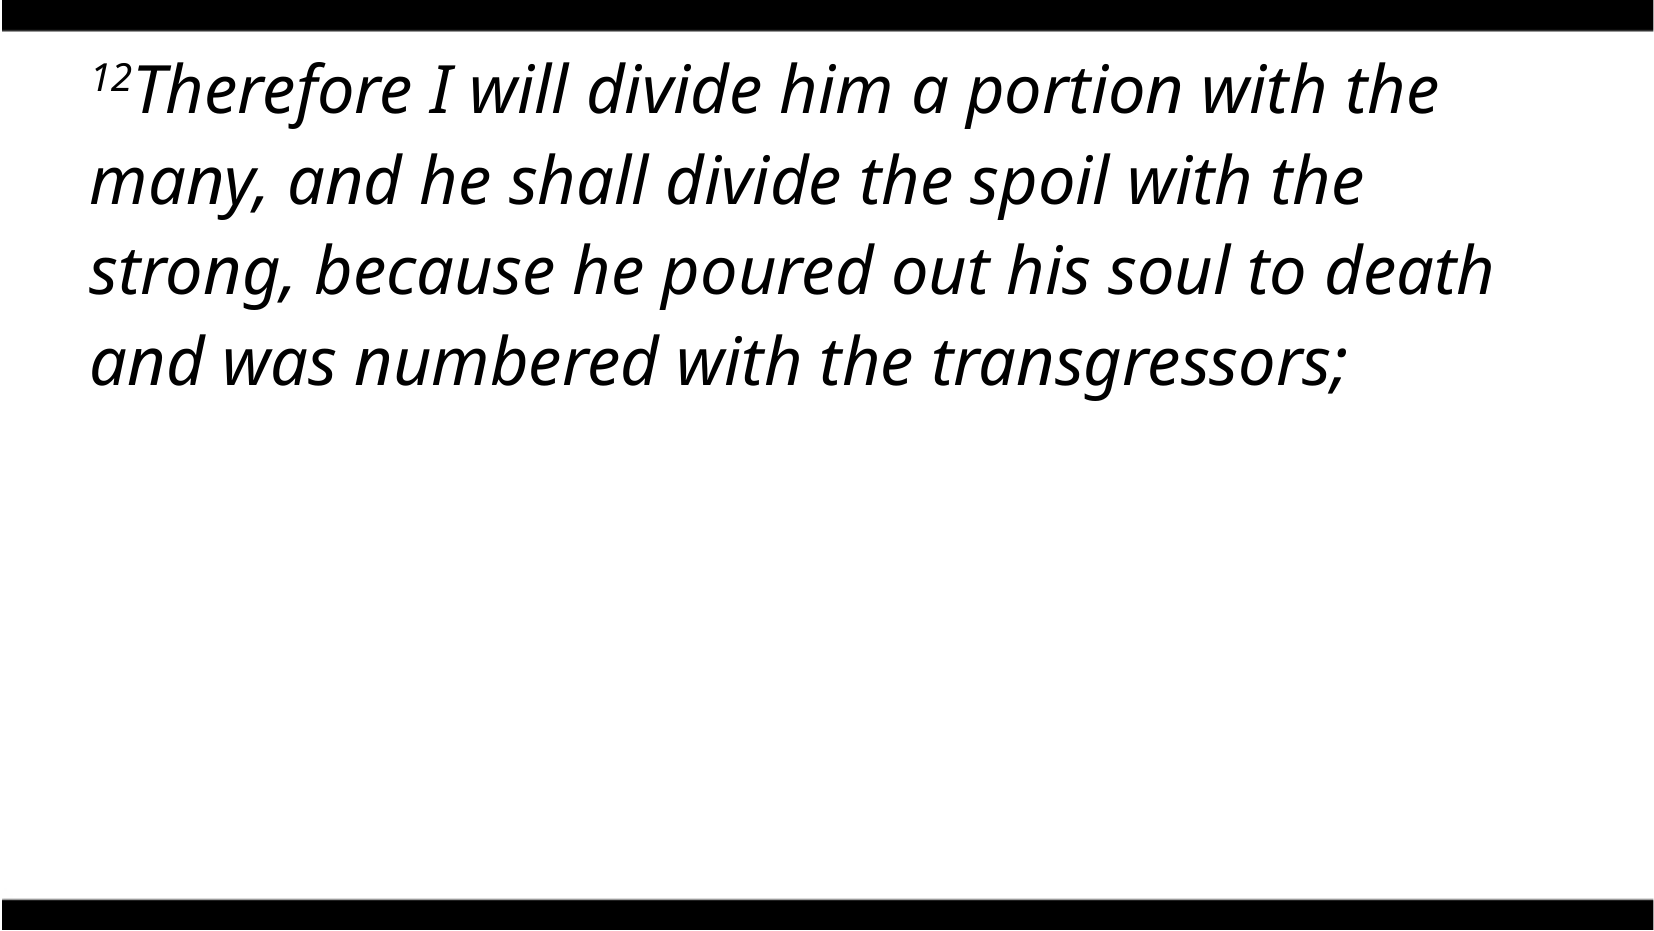

12Therefore I will divide him a portion with the many, and he shall divide the spoil with the strong, because he poured out his soul to death
and was numbered with the transgressors;